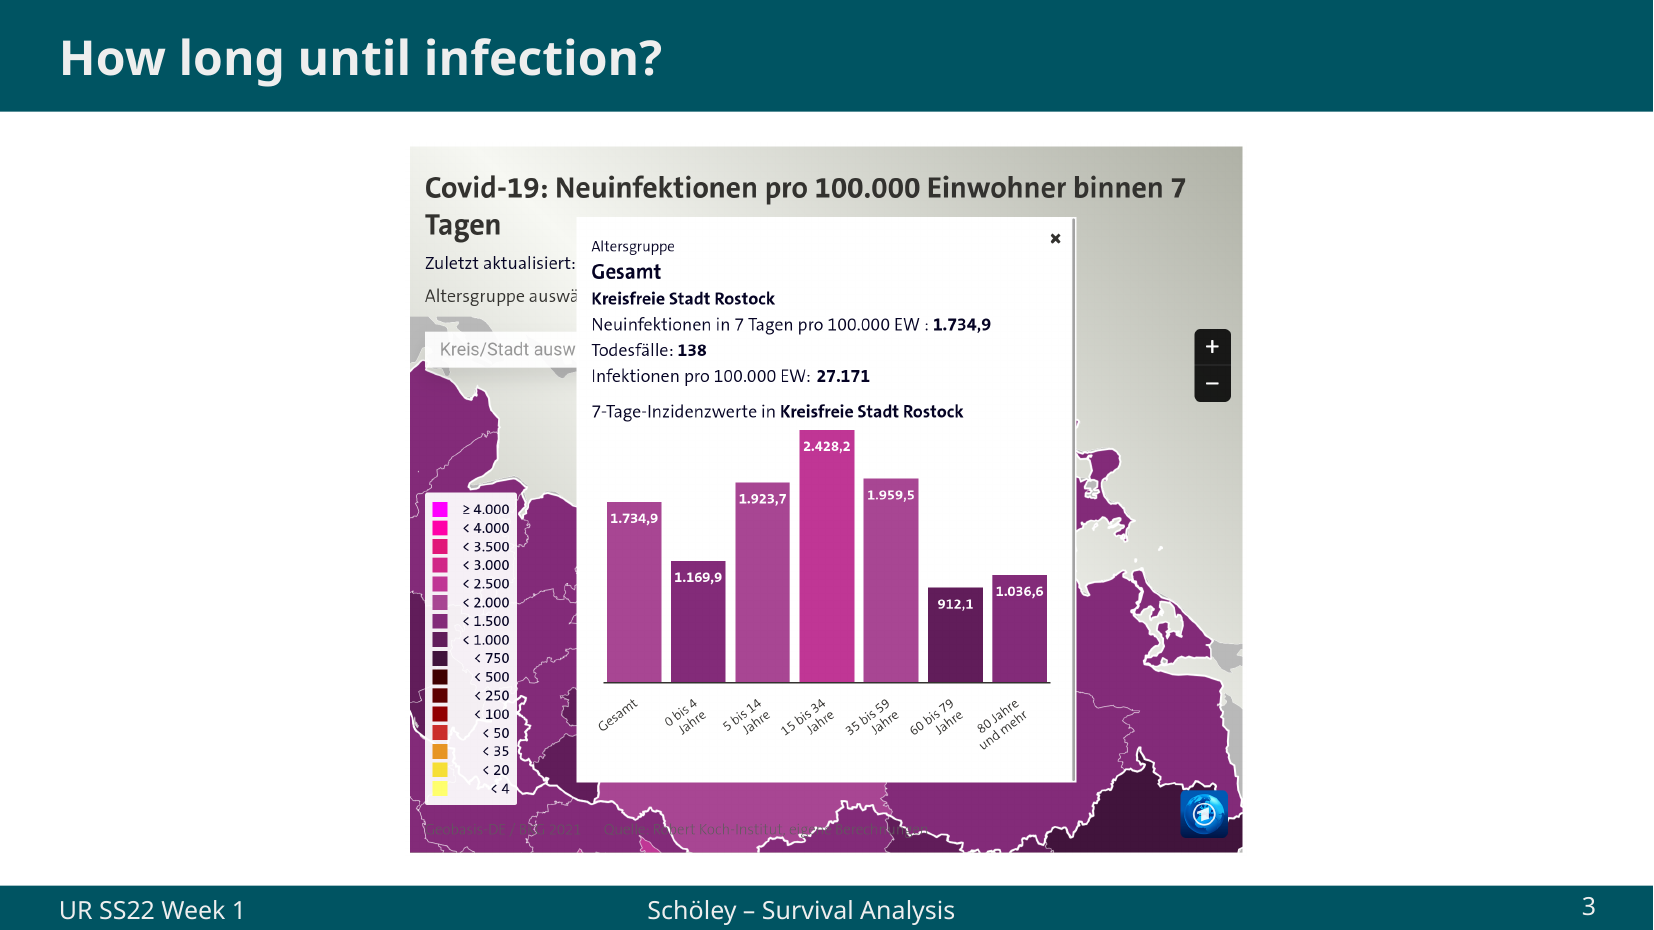

# How long until infection?
3
UR SS22 Week 1
Schöley – Survival Analysis